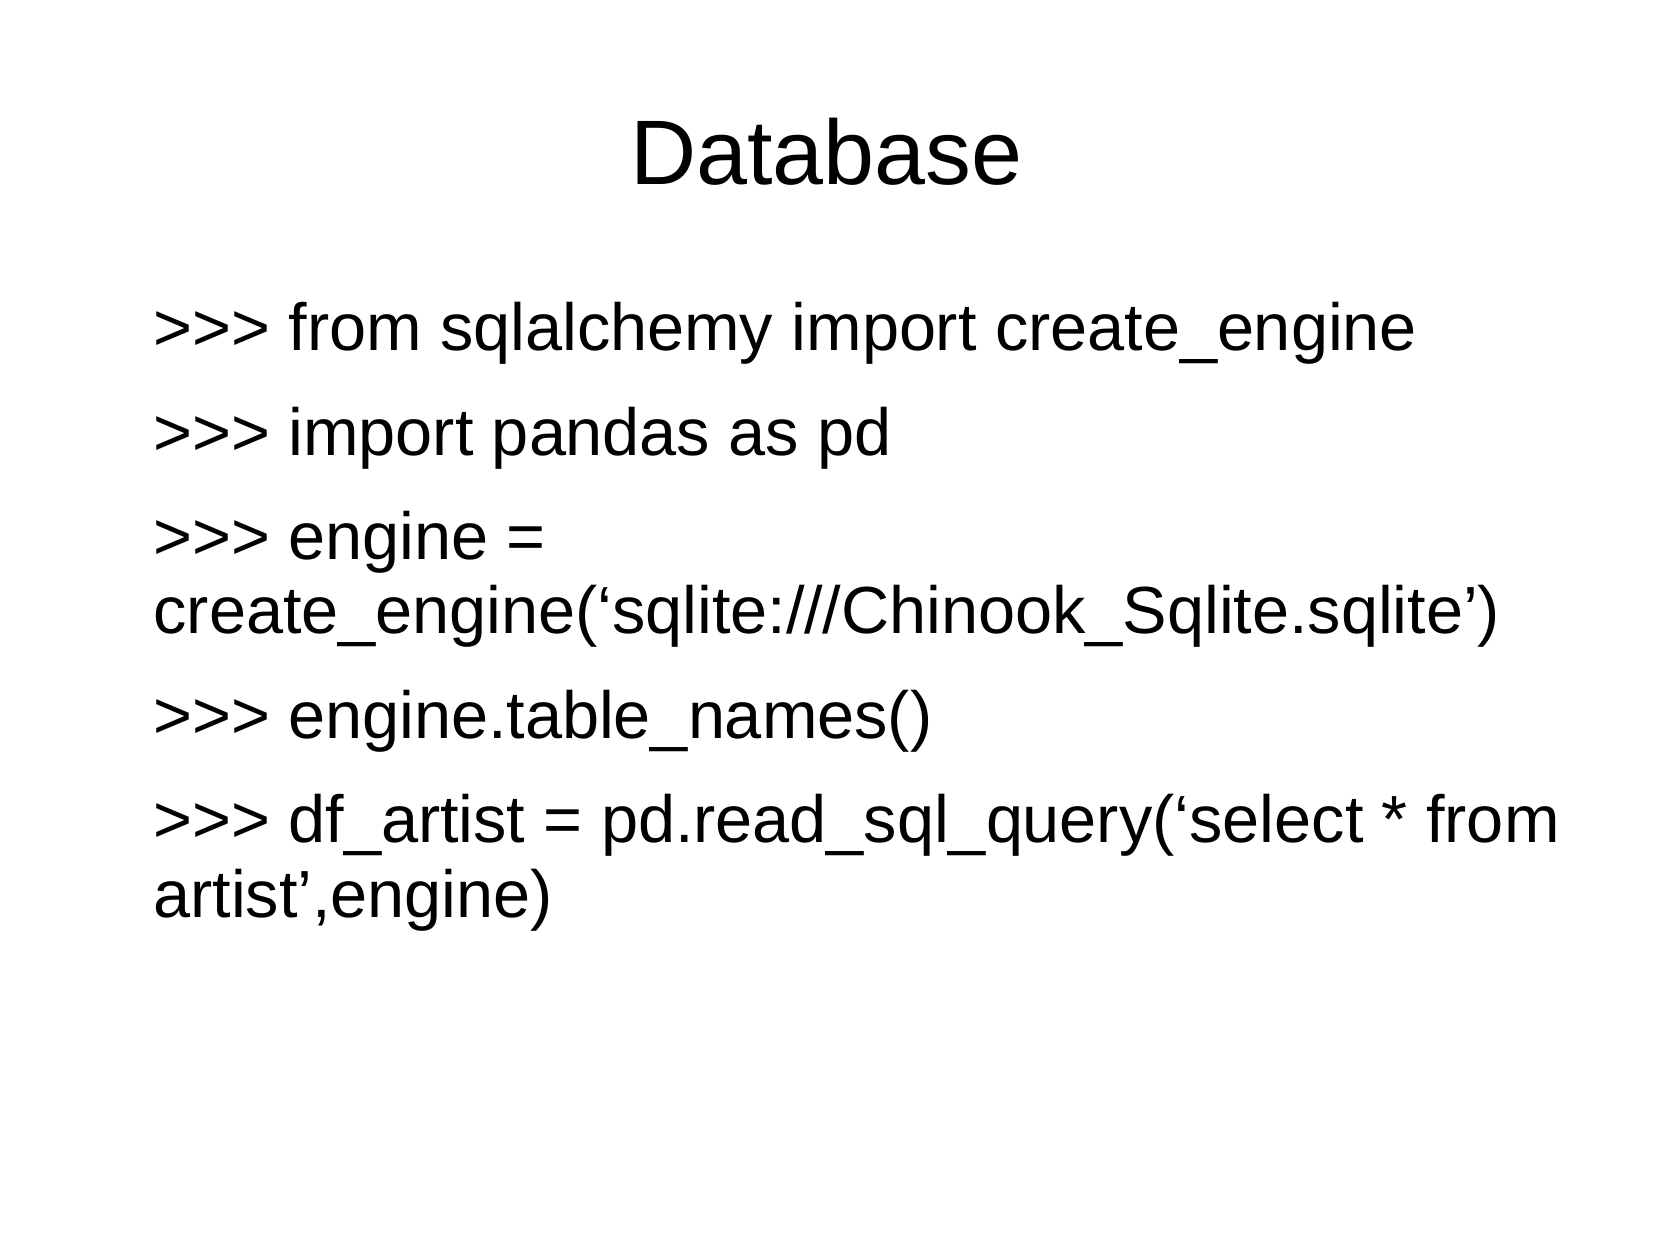

# Database
>>> from sqlalchemy import create_engine
>>> import pandas as pd
>>> engine = create_engine(‘sqlite:///Chinook_Sqlite.sqlite’)
>>> engine.table_names()
>>> df_artist = pd.read_sql_query(‘select * from artist’,engine)